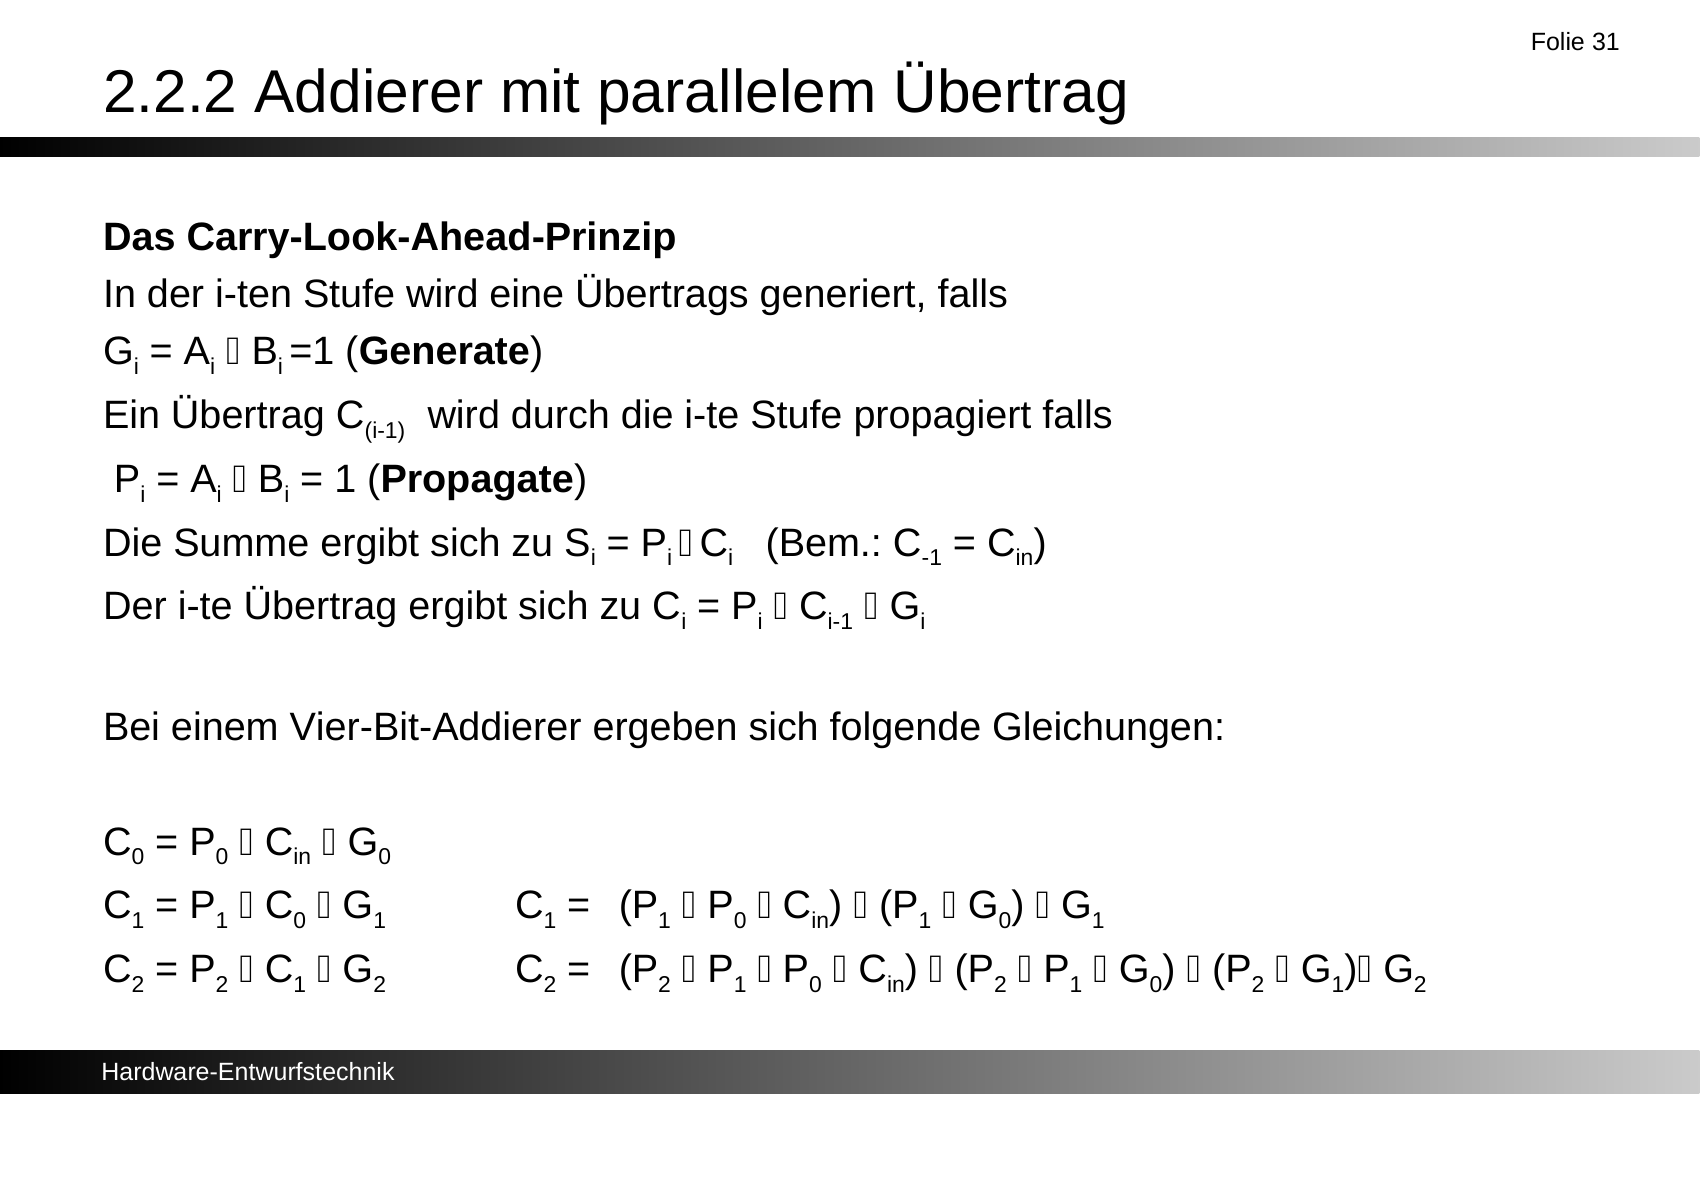

# 2.2.2 Addierer mit parallelem Übertrag
Das Carry-Look-Ahead-Prinzip
In der i-ten Stufe wird eine Übertrags generiert, falls
Gi = Ai  Bi =1 (Generate)
Ein Übertrag C(i-1) wird durch die i-te Stufe propagiert falls
 Pi = Ai  Bi = 1 (Propagate)
Die Summe ergibt sich zu Si = Pi  Ci (Bem.: C-1 = Cin)
Der i-te Übertrag ergibt sich zu Ci = Pi  Ci-1  Gi
Bei einem Vier-Bit-Addierer ergeben sich folgende Gleichungen:
C0 = P0  Cin  G0
C1 = P1  C0  G1	 C1 =	(P1  P0  Cin)  (P1  G0)  G1
C2 = P2  C1  G2	 C2 =	(P2  P1  P0  Cin)  (P2  P1  G0)  (P2  G1) G2